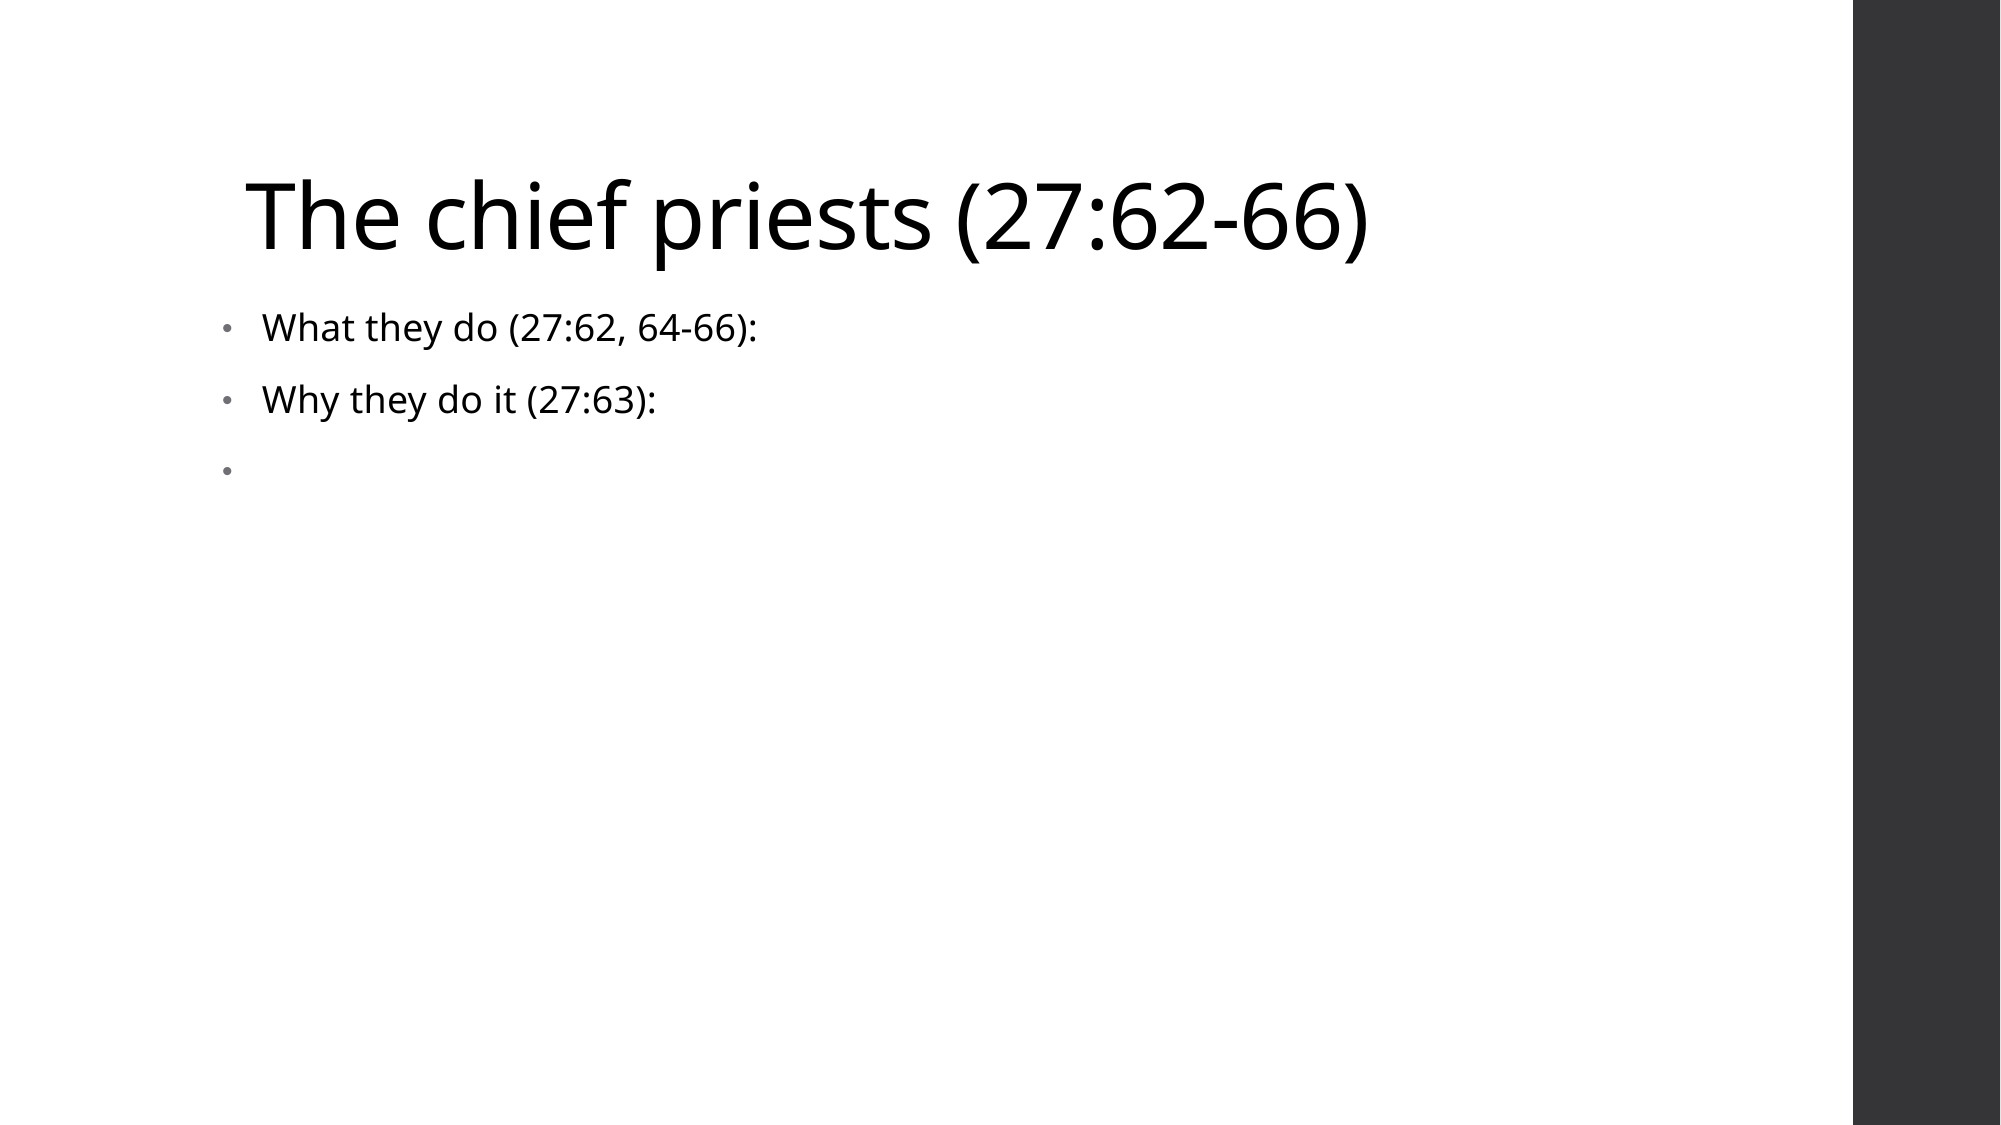

# The chief priests (27:62-66)
 What they do (27:62, 64-66):
 Why they do it (27:63):